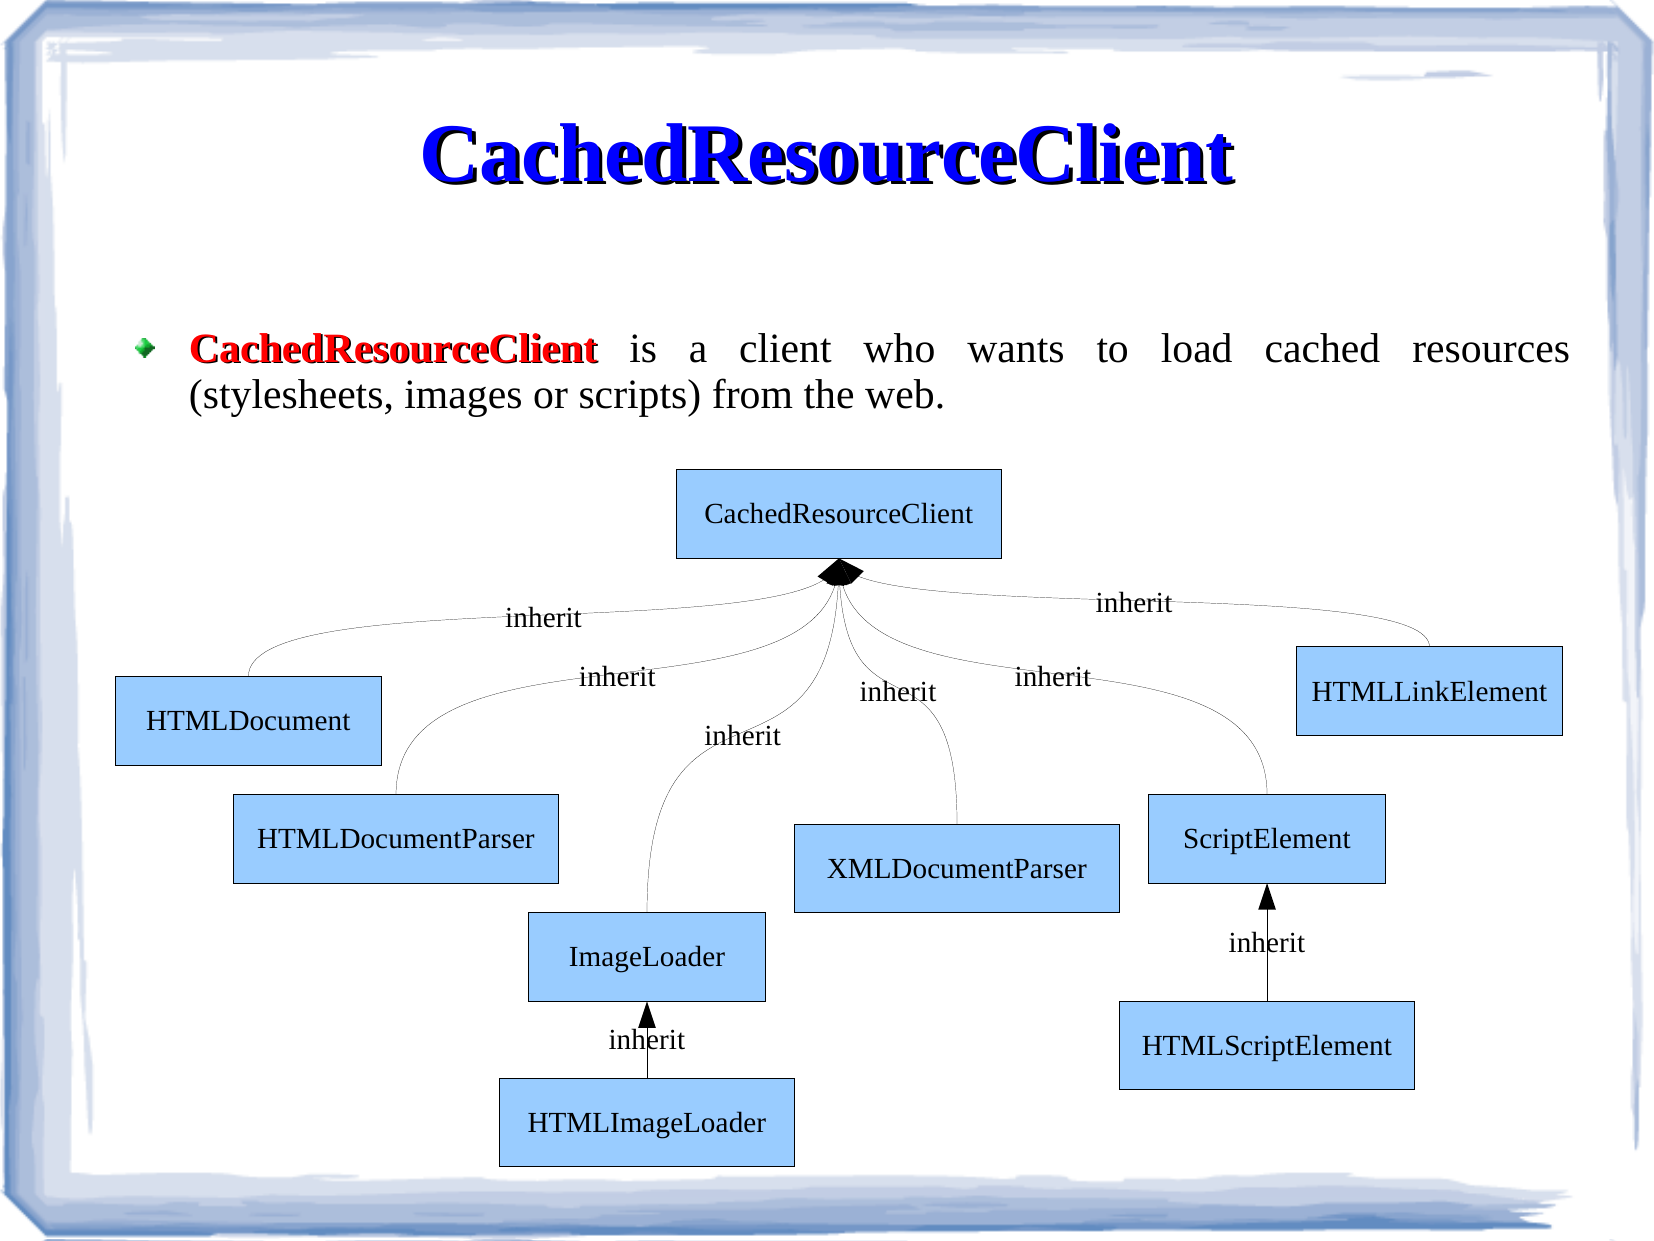

# CachedResourceClient
CachedResourceClient is a client who wants to load cached resources (stylesheets, images or scripts) from the web.
CachedResourceClient
HTMLLinkElement
HTMLDocument
HTMLDocumentParser
ScriptElement
XMLDocumentParser
ImageLoader
HTMLScriptElement
HTMLImageLoader